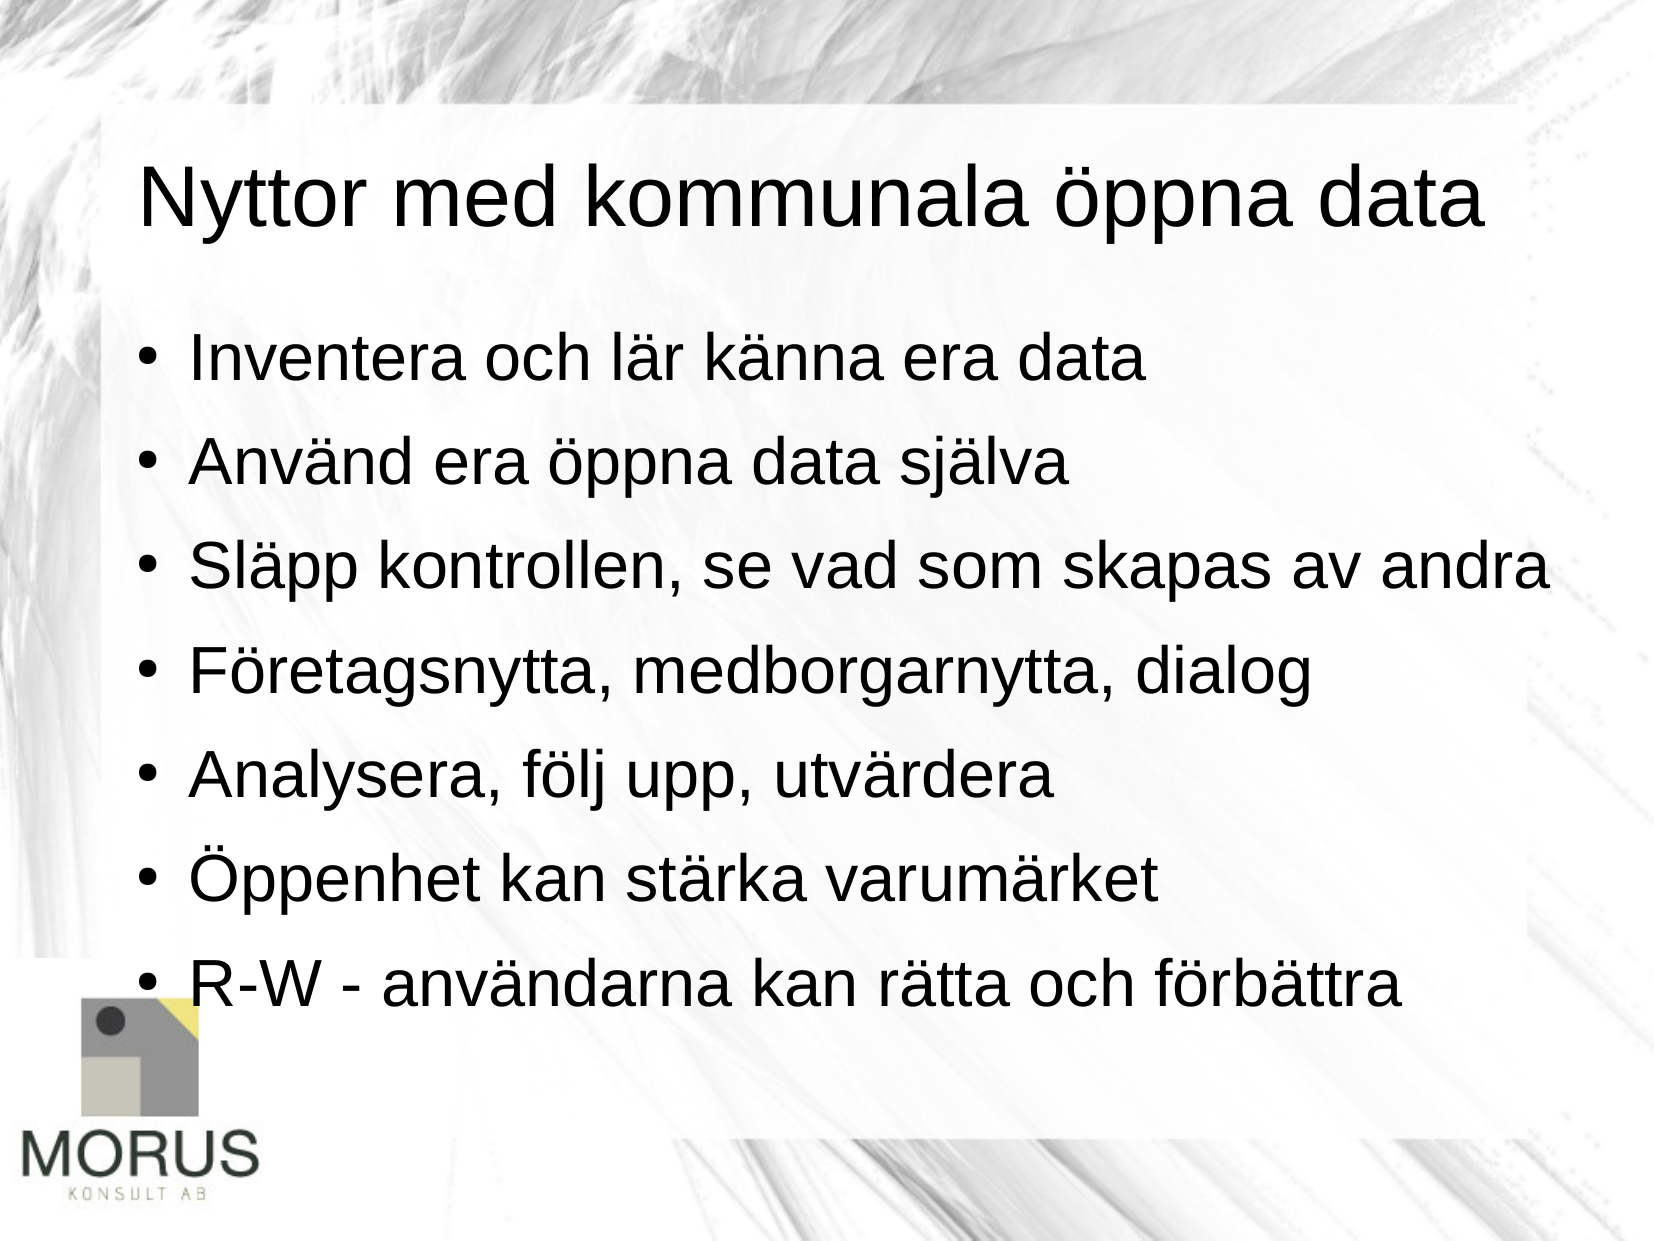

# Nyttor med kommunala öppna data
Inventera och lär känna era data
Använd era öppna data själva
Släpp kontrollen, se vad som skapas av andra
Företagsnytta, medborgarnytta, dialog
Analysera, följ upp, utvärdera
Öppenhet kan stärka varumärket
R-W - användarna kan rätta och förbättra